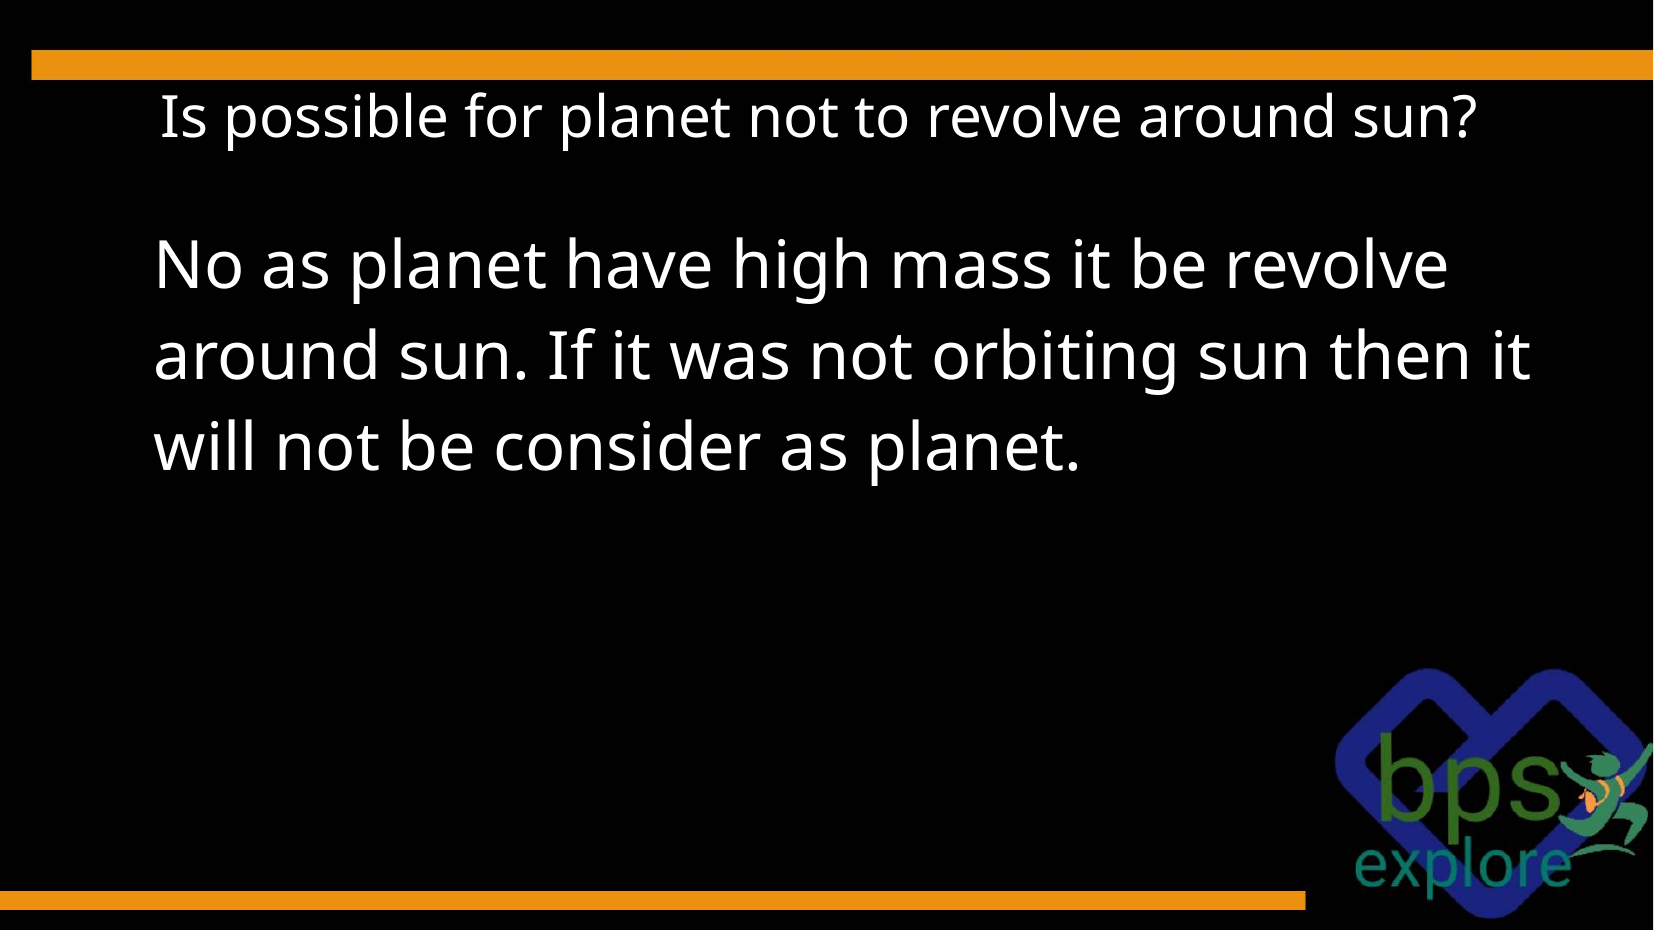

# Is possible for planet not to revolve around sun?
No as planet have high mass it be revolve around sun. If it was not orbiting sun then it will not be consider as planet.